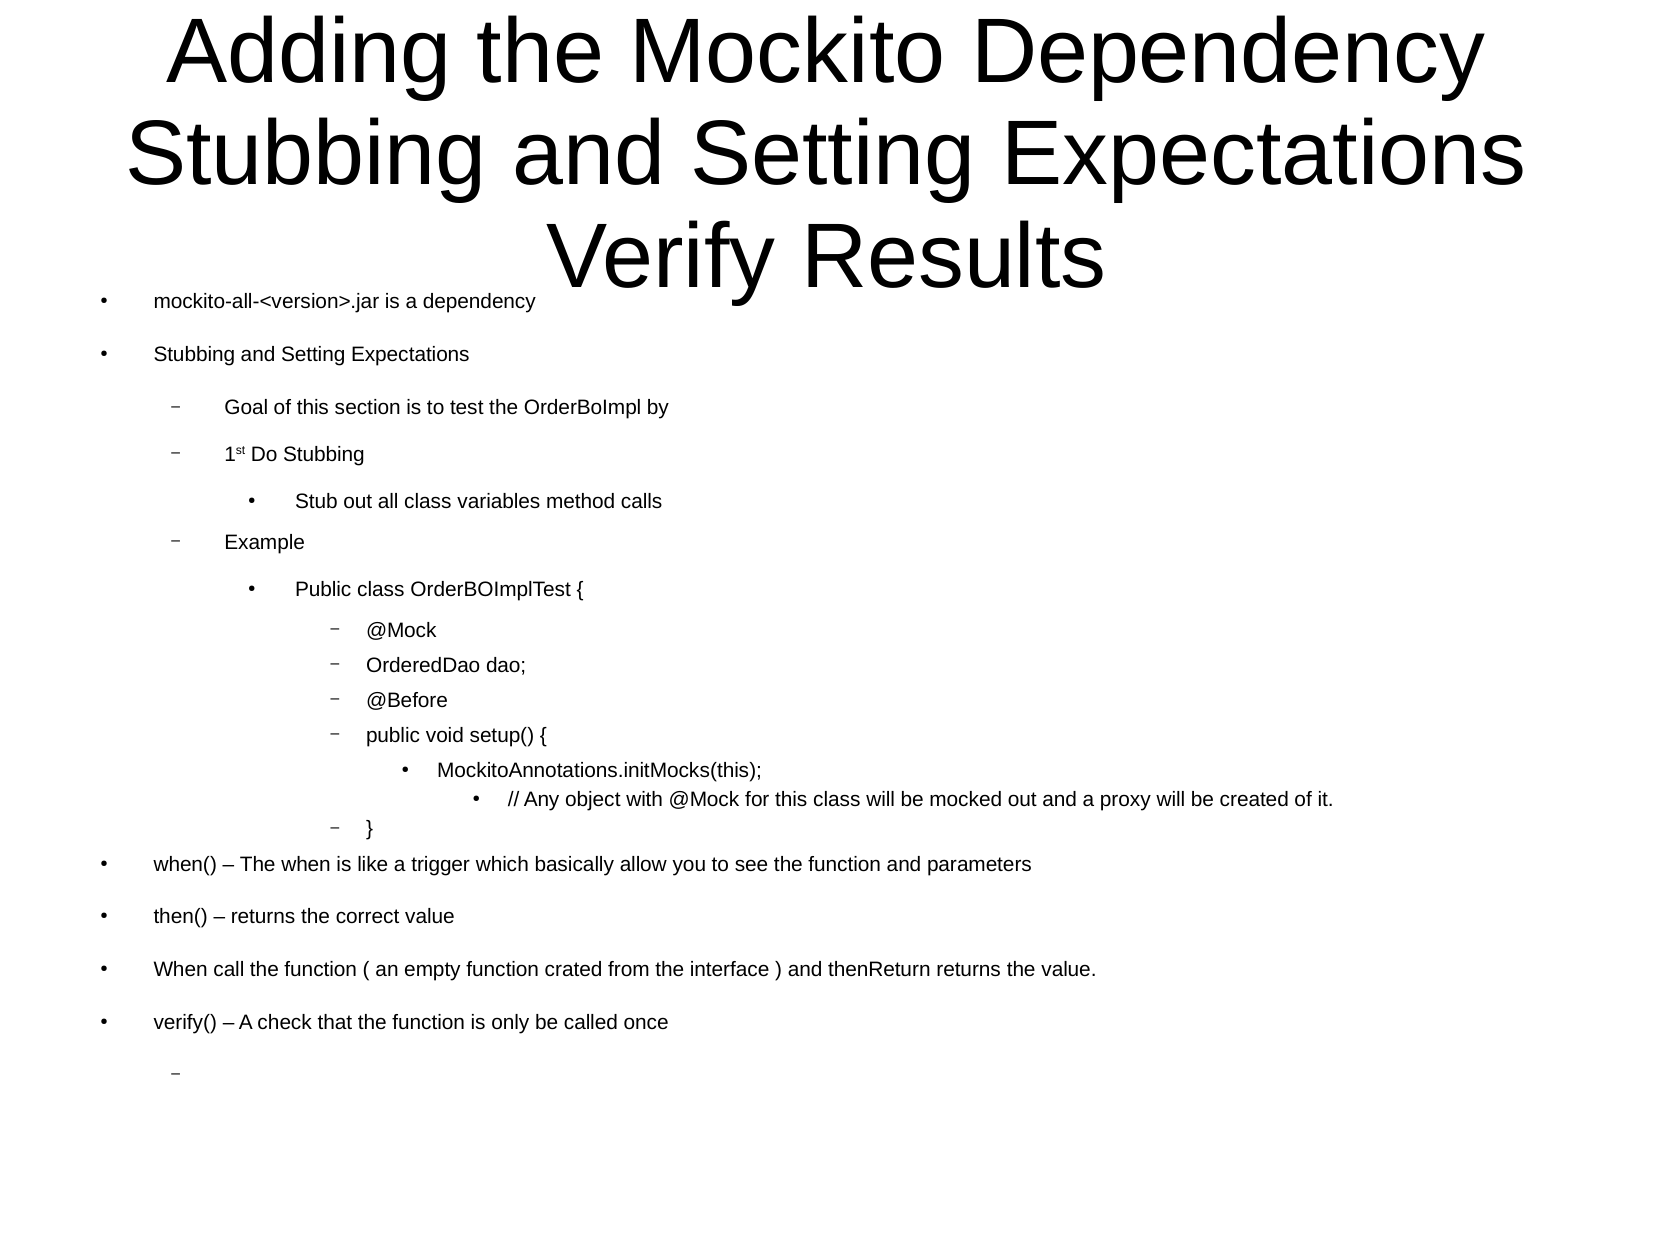

# Adding the Mockito Dependency Stubbing and Setting Expectations Verify Results
mockito-all-<version>.jar is a dependency
Stubbing and Setting Expectations
Goal of this section is to test the OrderBoImpl by
1st Do Stubbing
Stub out all class variables method calls
Example
Public class OrderBOImplTest {
@Mock
OrderedDao dao;
@Before
public void setup() {
MockitoAnnotations.initMocks(this);
// Any object with @Mock for this class will be mocked out and a proxy will be created of it.
}
when() – The when is like a trigger which basically allow you to see the function and parameters
then() – returns the correct value
When call the function ( an empty function crated from the interface ) and thenReturn returns the value.
verify() – A check that the function is only be called once